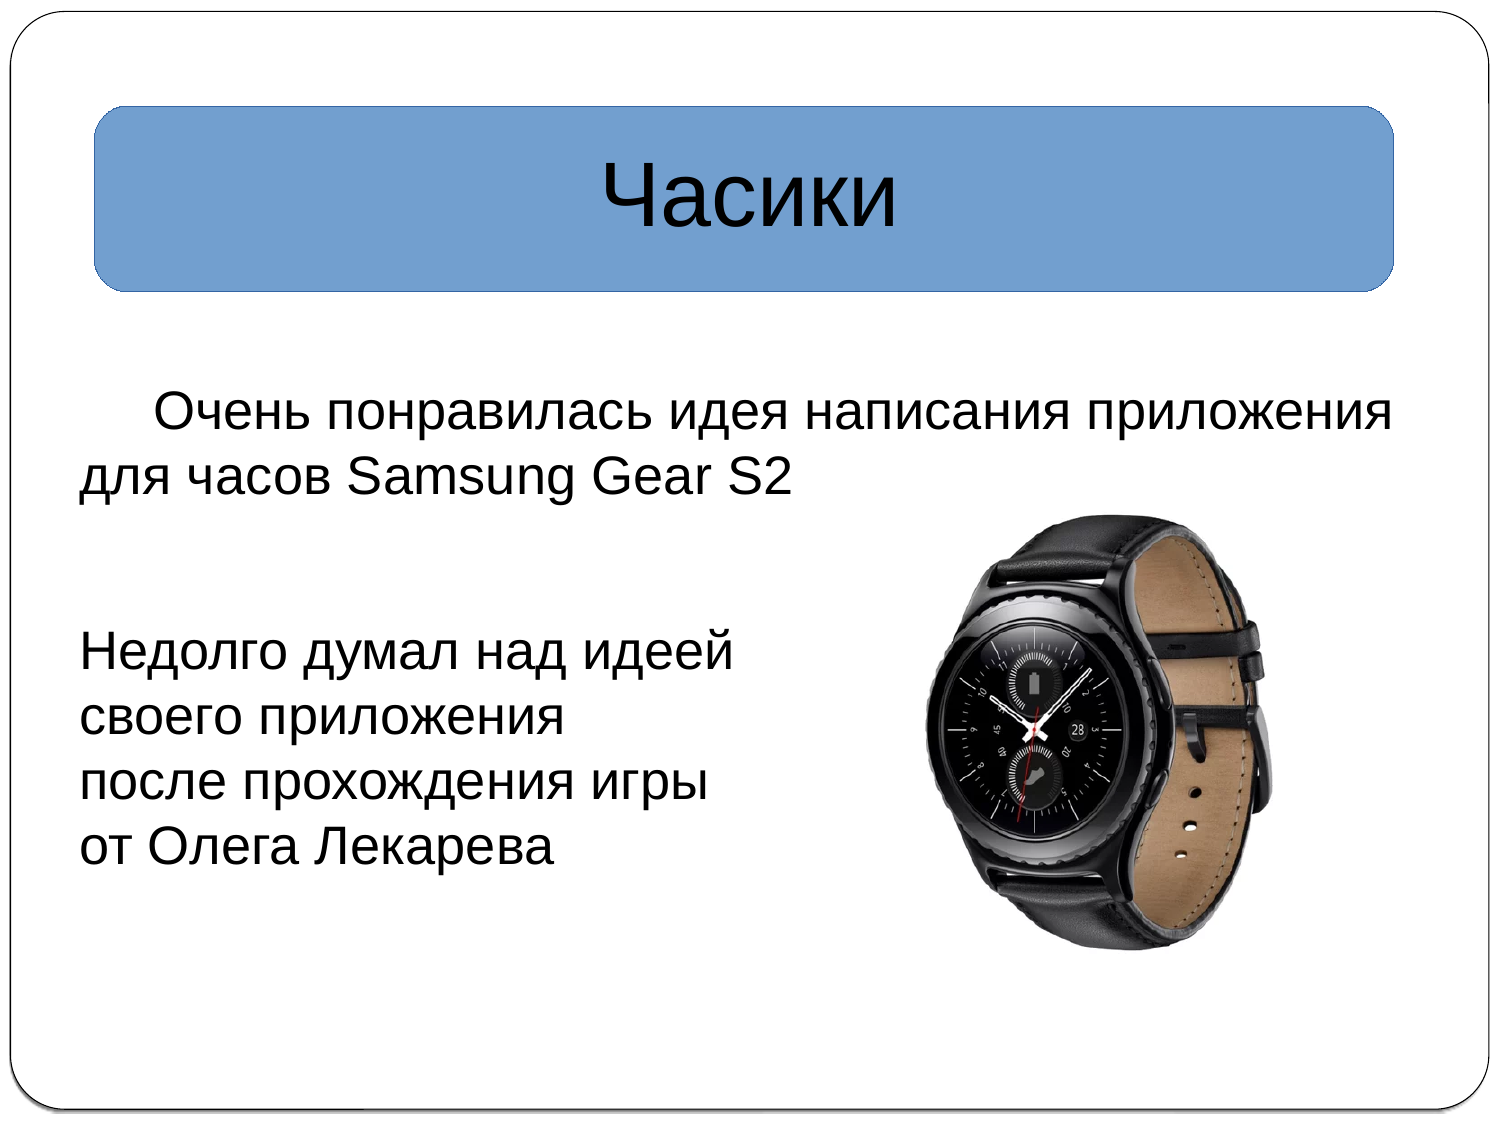

Часики
	Очень понравилась идея написания приложения для часов Samsung Gear S2
Недолго думал над идеей
своего приложения
после прохождения игры
от Олега Лекарева